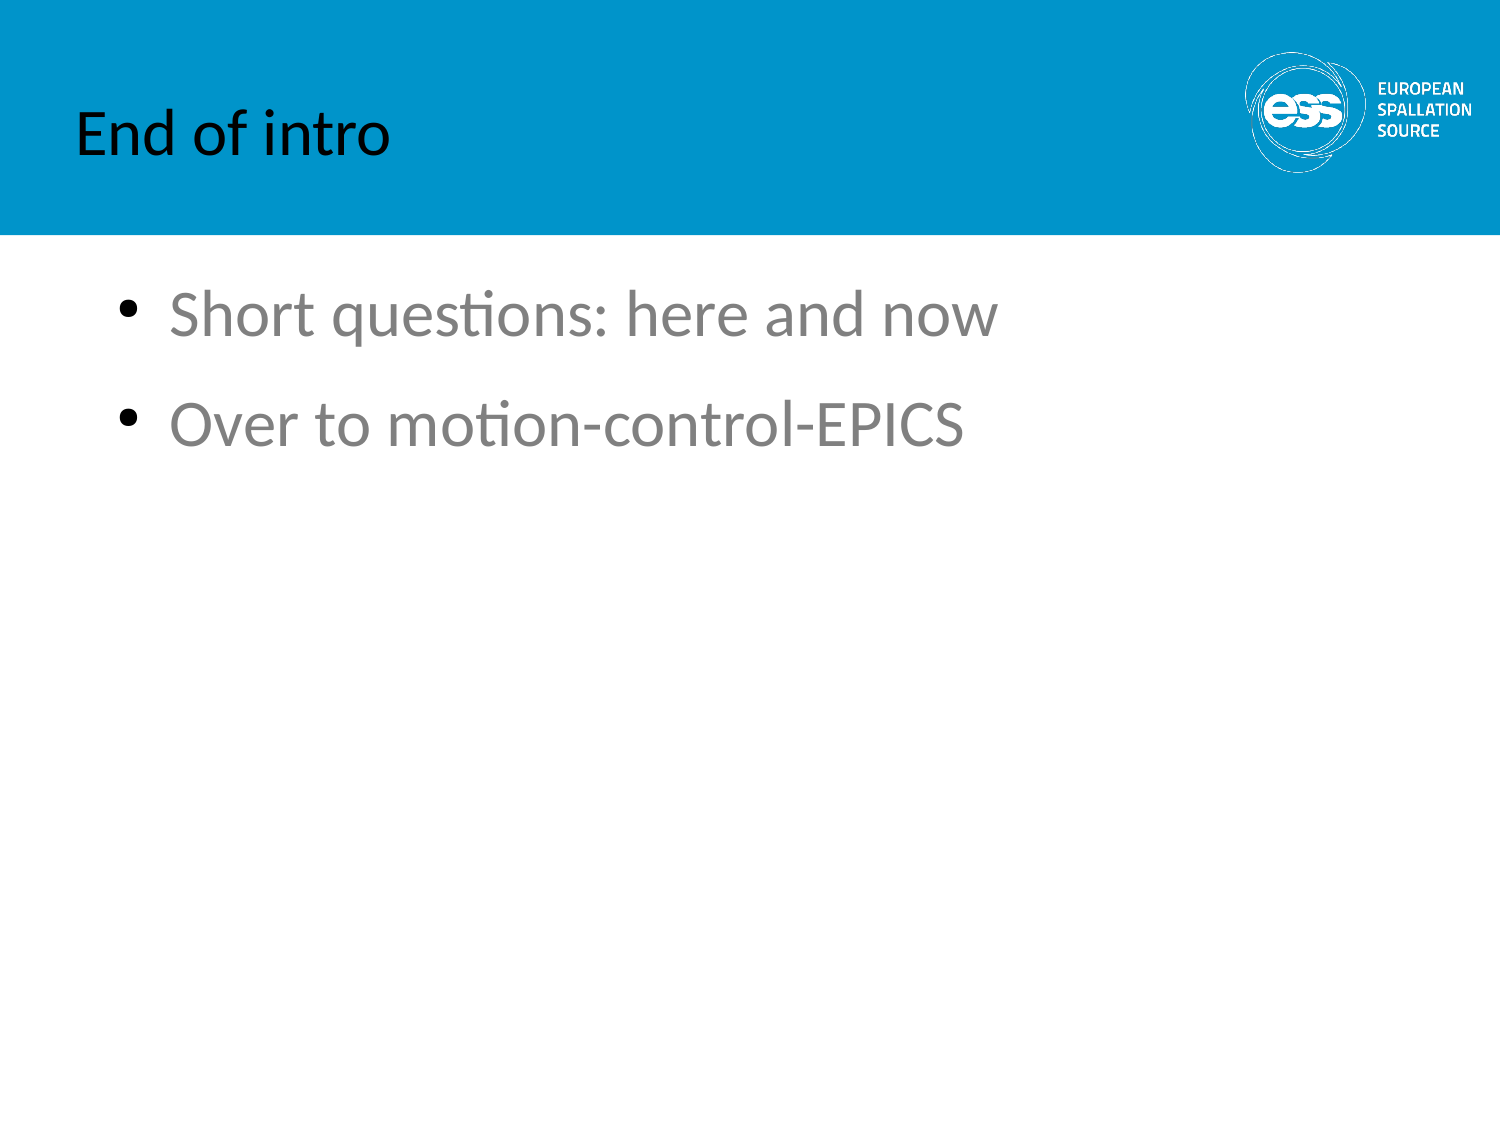

# End of intro
Short questions: here and now
Over to motion-control-EPICS